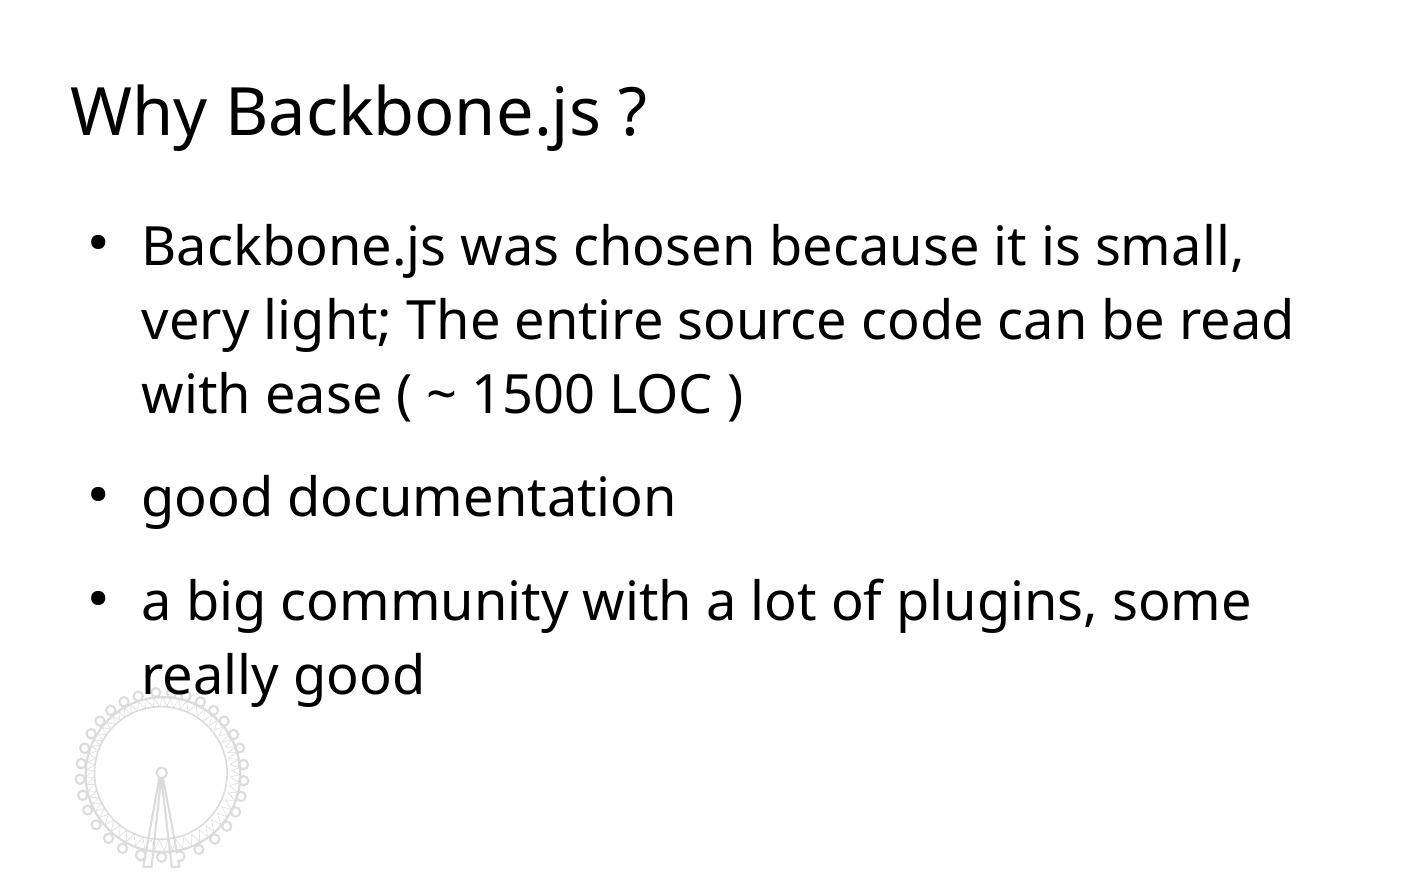

# Why Backbone.js ?
Backbone.js was chosen because it is small, very light; The entire source code can be read with ease ( ~ 1500 LOC )
good documentation
a big community with a lot of plugins, some really good